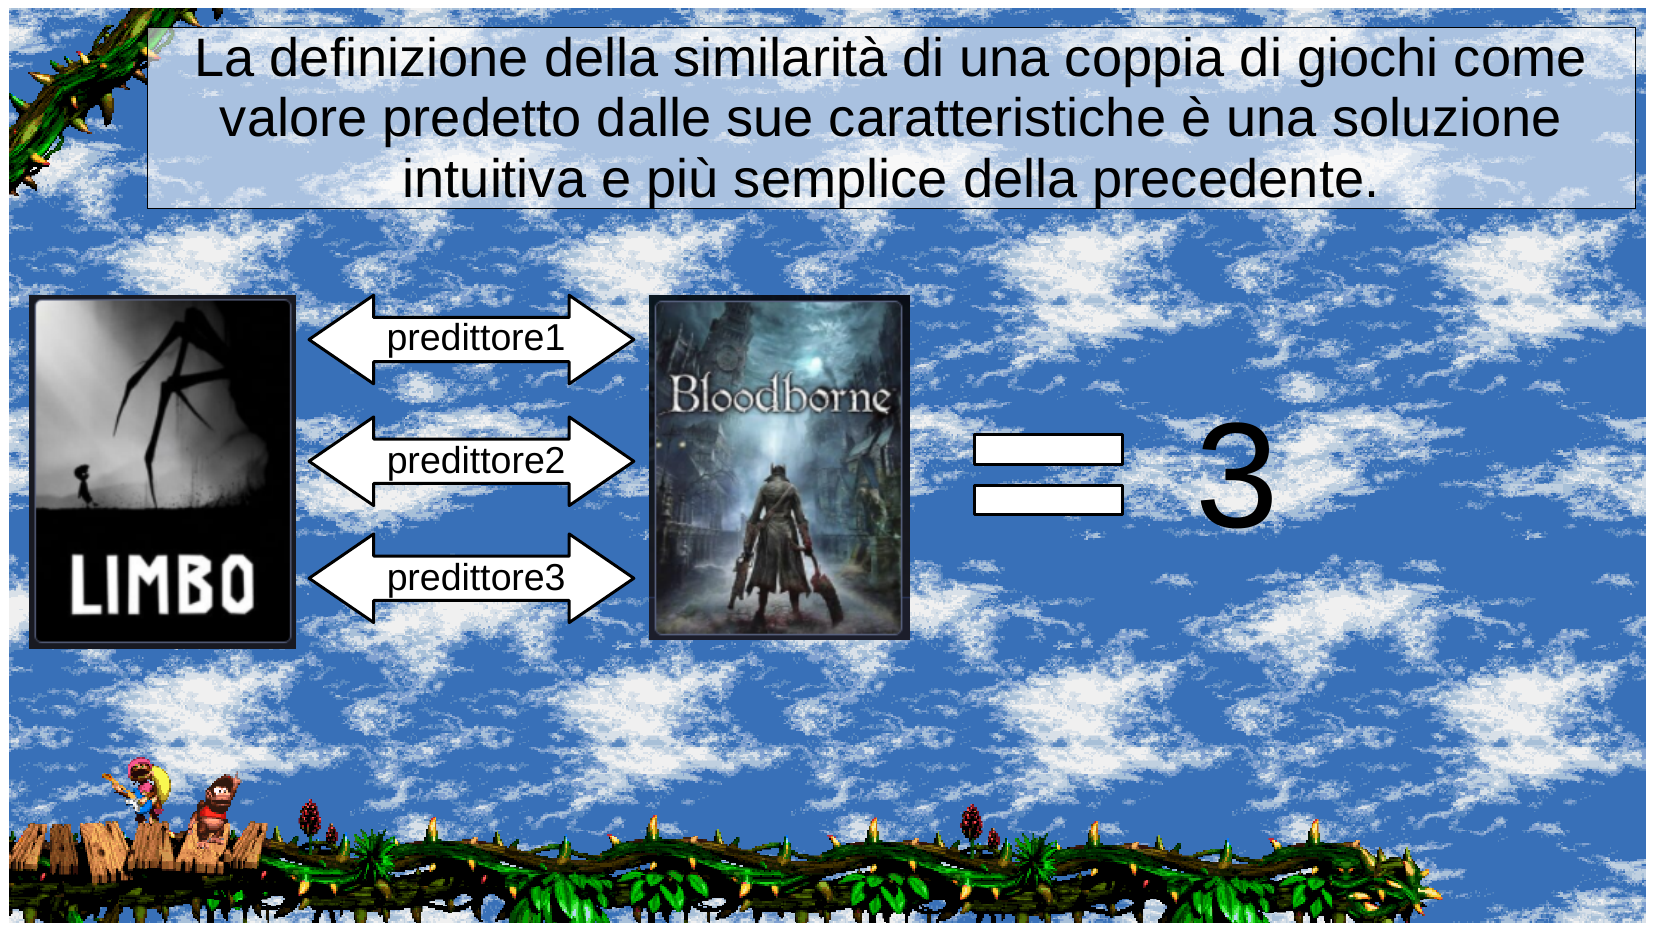

# La definizione della similarità di una coppia di giochi come valore predetto dalle sue caratteristiche è una soluzione intuitiva e più semplice della precedente.
predittore1
3
predittore2
predittore3